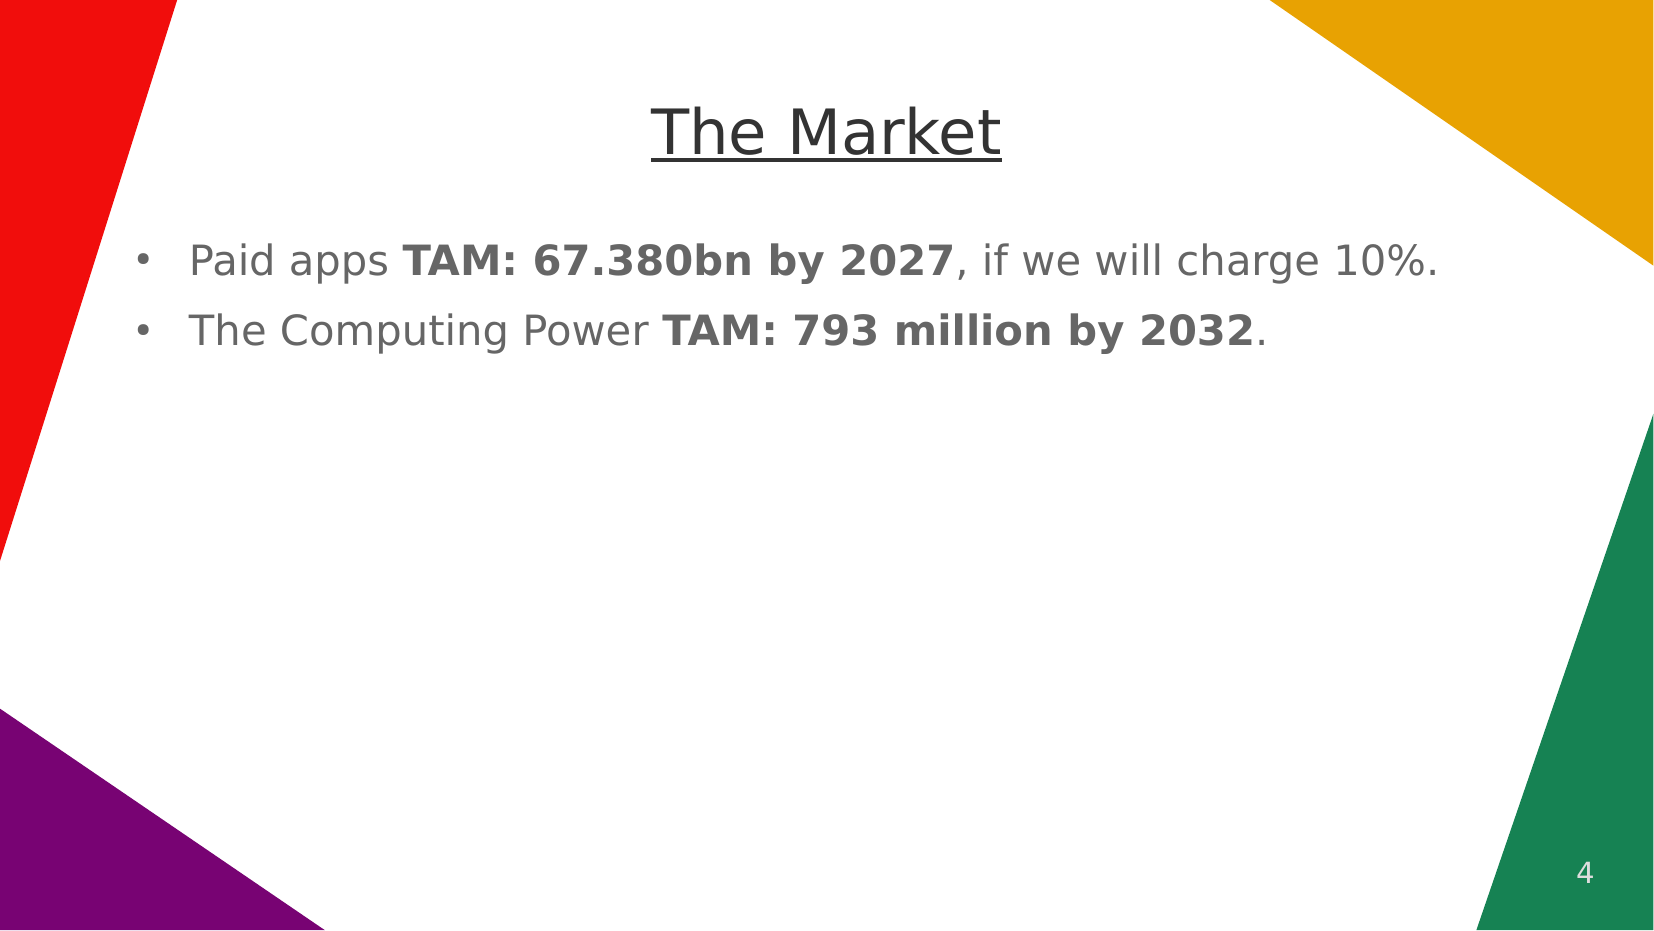

# The Market
Paid apps TAM: 67.380bn by 2027, if we will charge 10%.
The Computing Power TAM: 793 million by 2032.
4